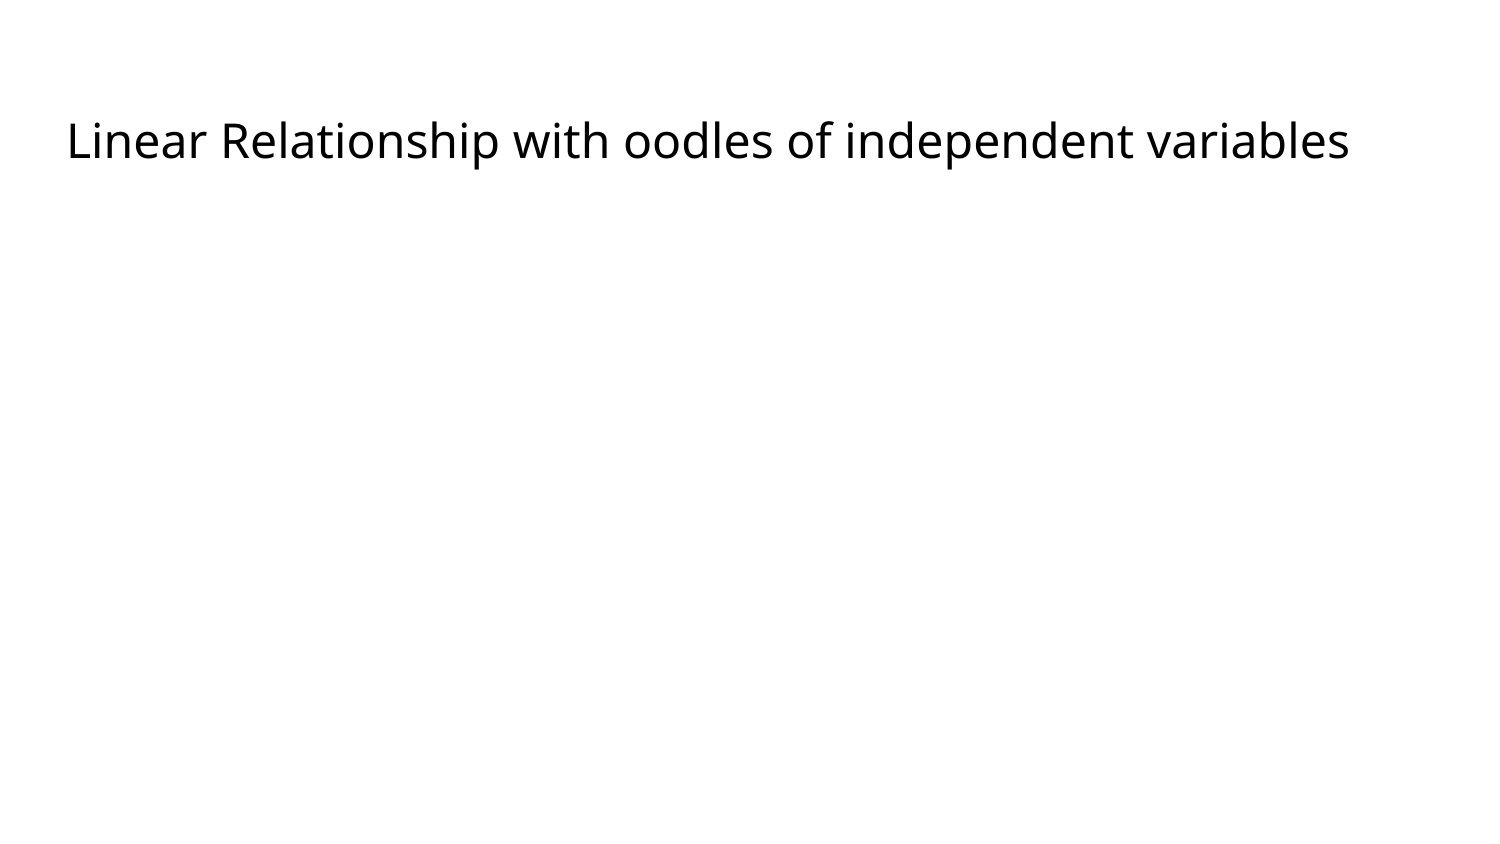

# Linear Relationship with oodles of independent variables